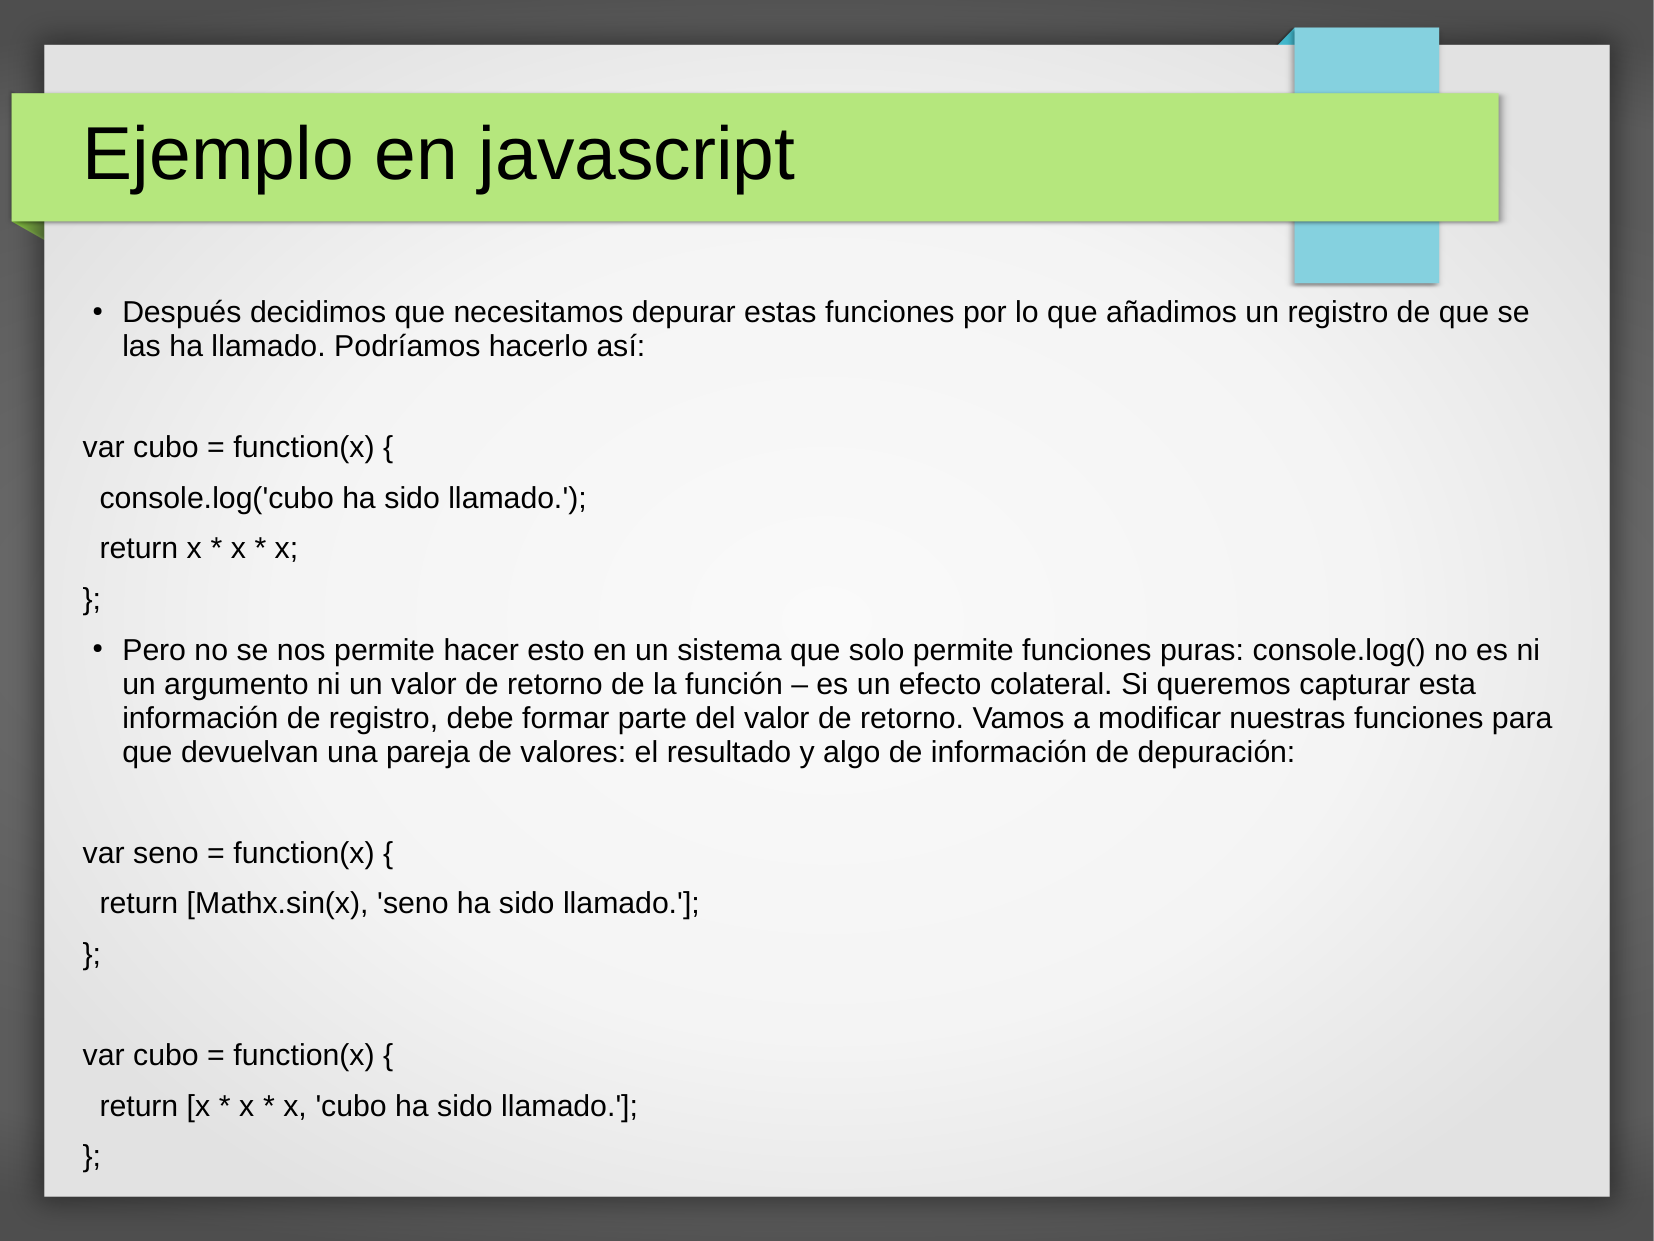

# Ejemplo en javascript
Después decidimos que necesitamos depurar estas funciones por lo que añadimos un registro de que se las ha llamado. Podríamos hacerlo así:
var cubo = function(x) {
 console.log('cubo ha sido llamado.');
 return x * x * x;
};
Pero no se nos permite hacer esto en un sistema que solo permite funciones puras: console.log() no es ni un argumento ni un valor de retorno de la función – es un efecto colateral. Si queremos capturar esta información de registro, debe formar parte del valor de retorno. Vamos a modificar nuestras funciones para que devuelvan una pareja de valores: el resultado y algo de información de depuración:
var seno = function(x) {
 return [Mathx.sin(x), 'seno ha sido llamado.'];
};
var cubo = function(x) {
 return [x * x * x, 'cubo ha sido llamado.'];
};